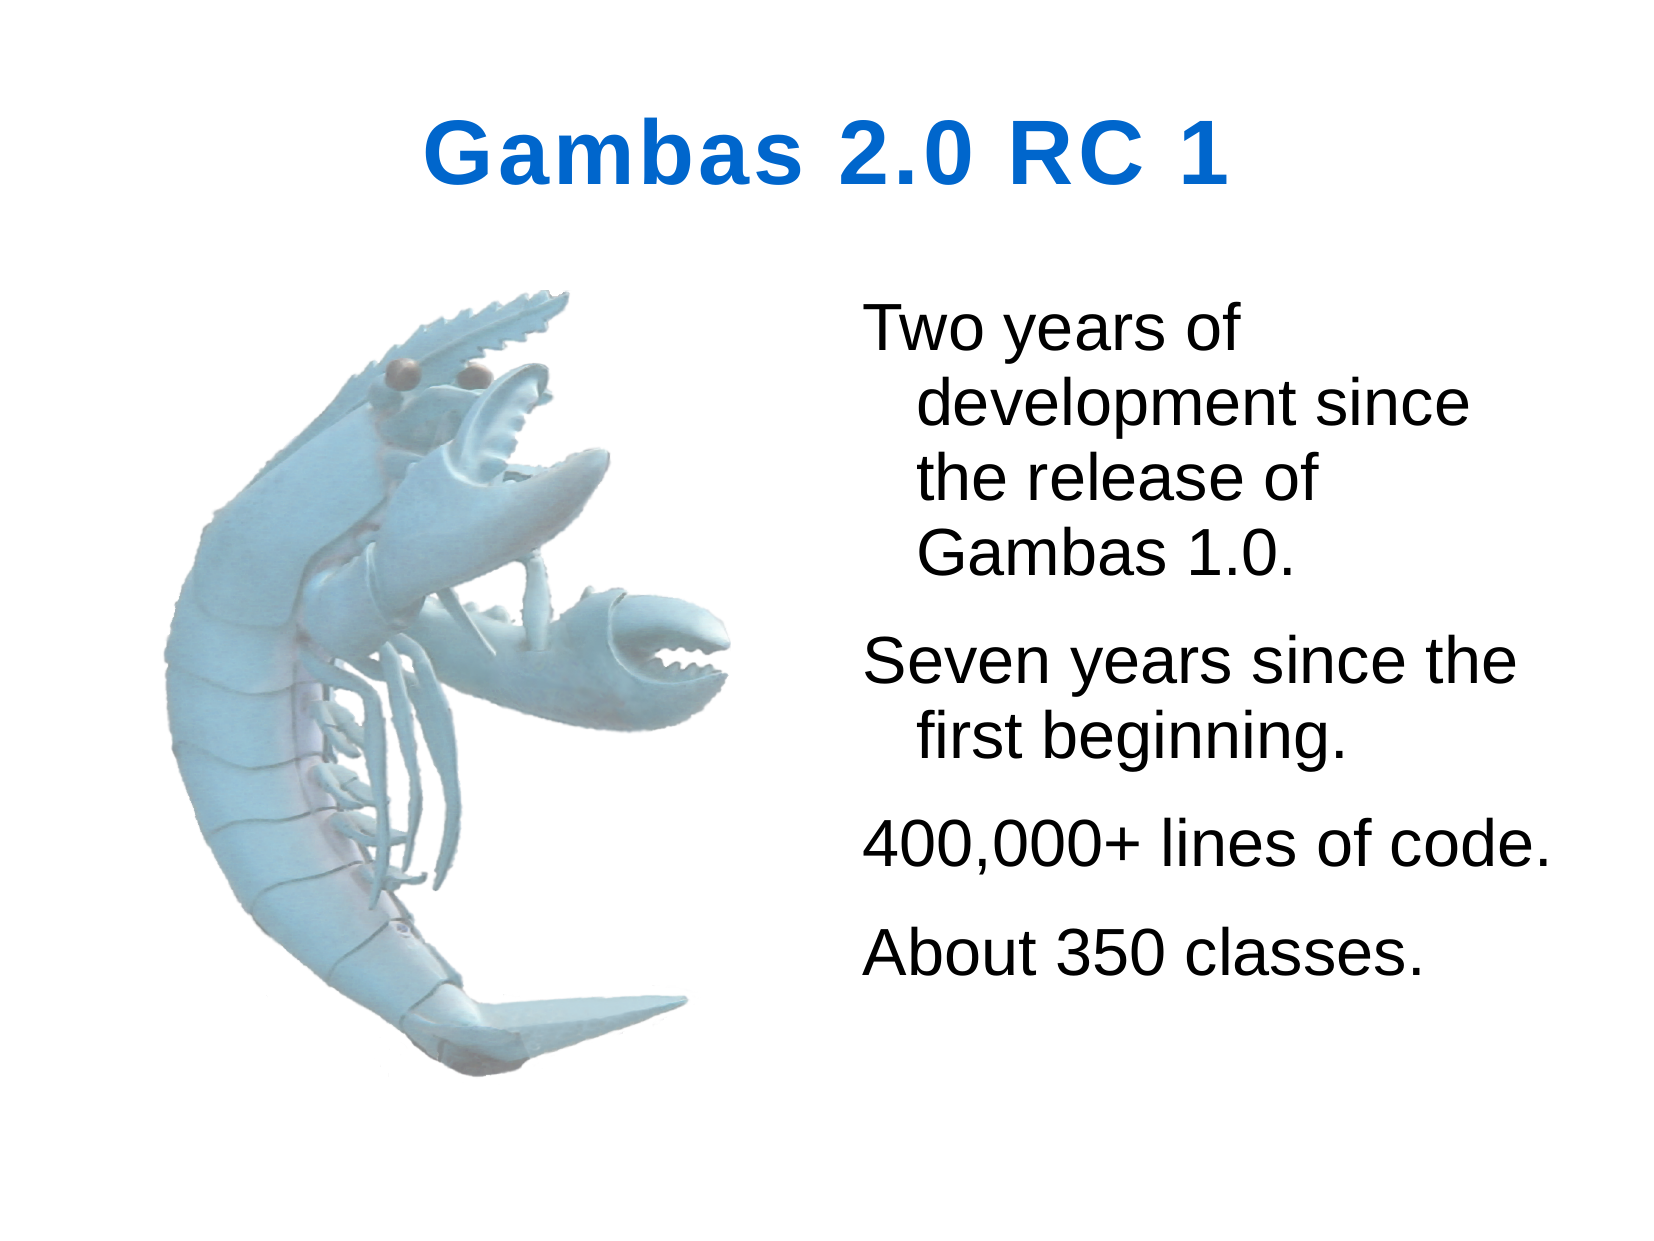

# Gambas 2.0 RC 1
Two years of development since the release of Gambas 1.0.
Seven years since the first beginning.
400,000+ lines of code.
About 350 classes.